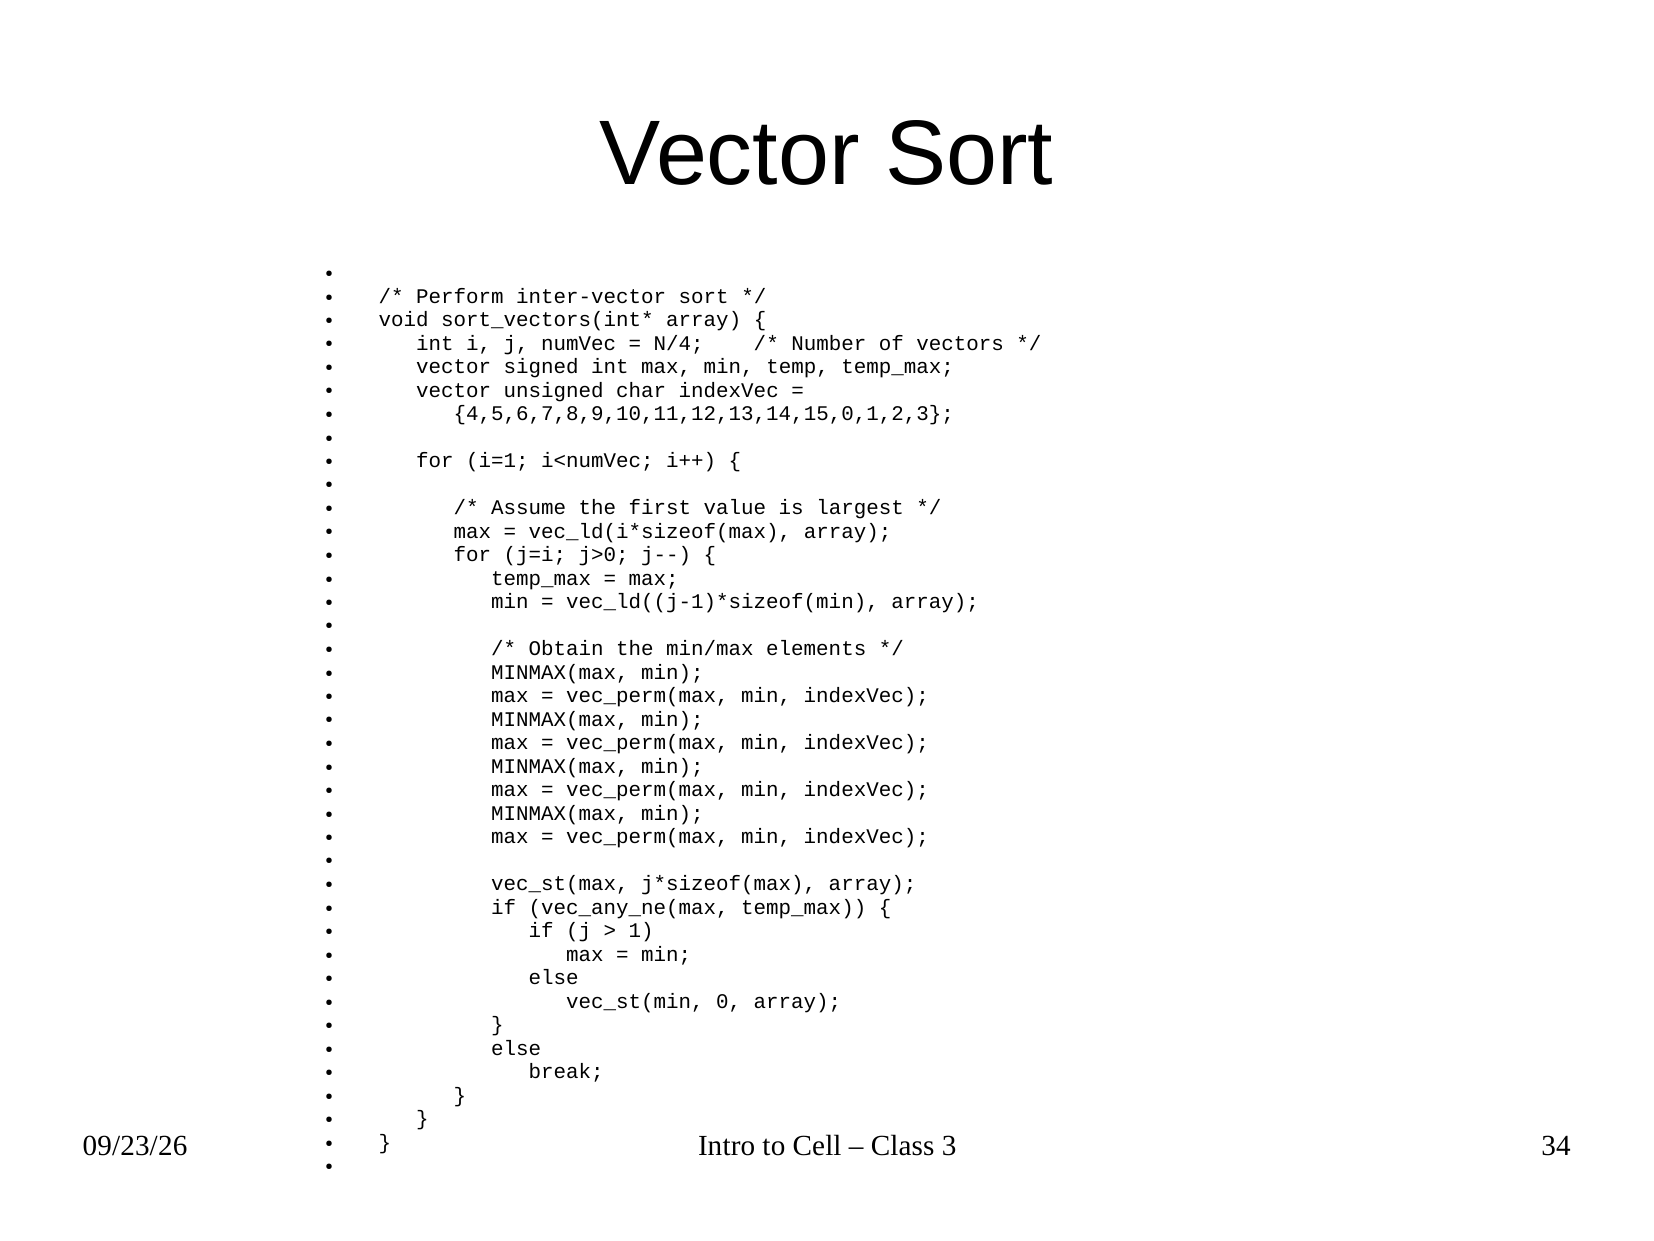

# Vector Sort
/* Perform inter-vector sort */
void sort_vectors(int* array) {
 int i, j, numVec = N/4; /* Number of vectors */
 vector signed int max, min, temp, temp_max;
 vector unsigned char indexVec =
 {4,5,6,7,8,9,10,11,12,13,14,15,0,1,2,3};
 for (i=1; i<numVec; i++) {
 /* Assume the first value is largest */
 max = vec_ld(i*sizeof(max), array);
 for (j=i; j>0; j--) {
 temp_max = max;
 min = vec_ld((j-1)*sizeof(min), array);
 /* Obtain the min/max elements */
 MINMAX(max, min);
 max = vec_perm(max, min, indexVec);
 MINMAX(max, min);
 max = vec_perm(max, min, indexVec);
 MINMAX(max, min);
 max = vec_perm(max, min, indexVec);
 MINMAX(max, min);
 max = vec_perm(max, min, indexVec);
 vec_st(max, j*sizeof(max), array);
 if (vec_any_ne(max, temp_max)) {
 if (j > 1)
 max = min;
 else
 vec_st(min, 0, array);
 }
 else
 break;
 }
 }
}
Cell Programming Workshop
34